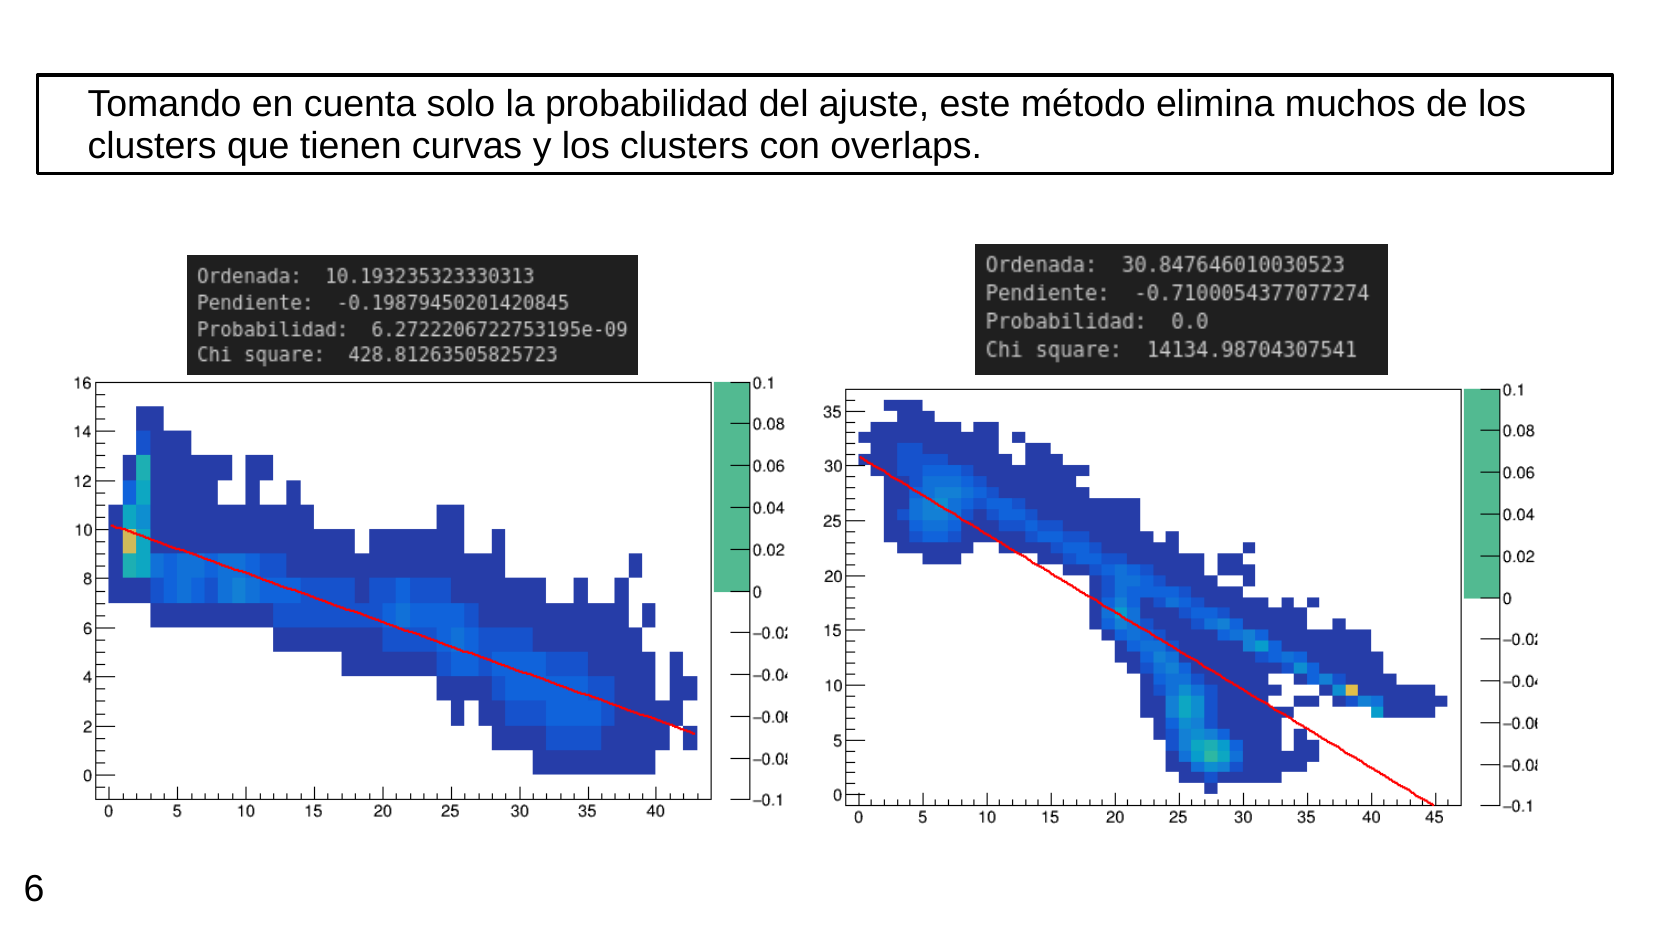

Tomando en cuenta solo la probabilidad del ajuste, este método elimina muchos de los clusters que tienen curvas y los clusters con overlaps.